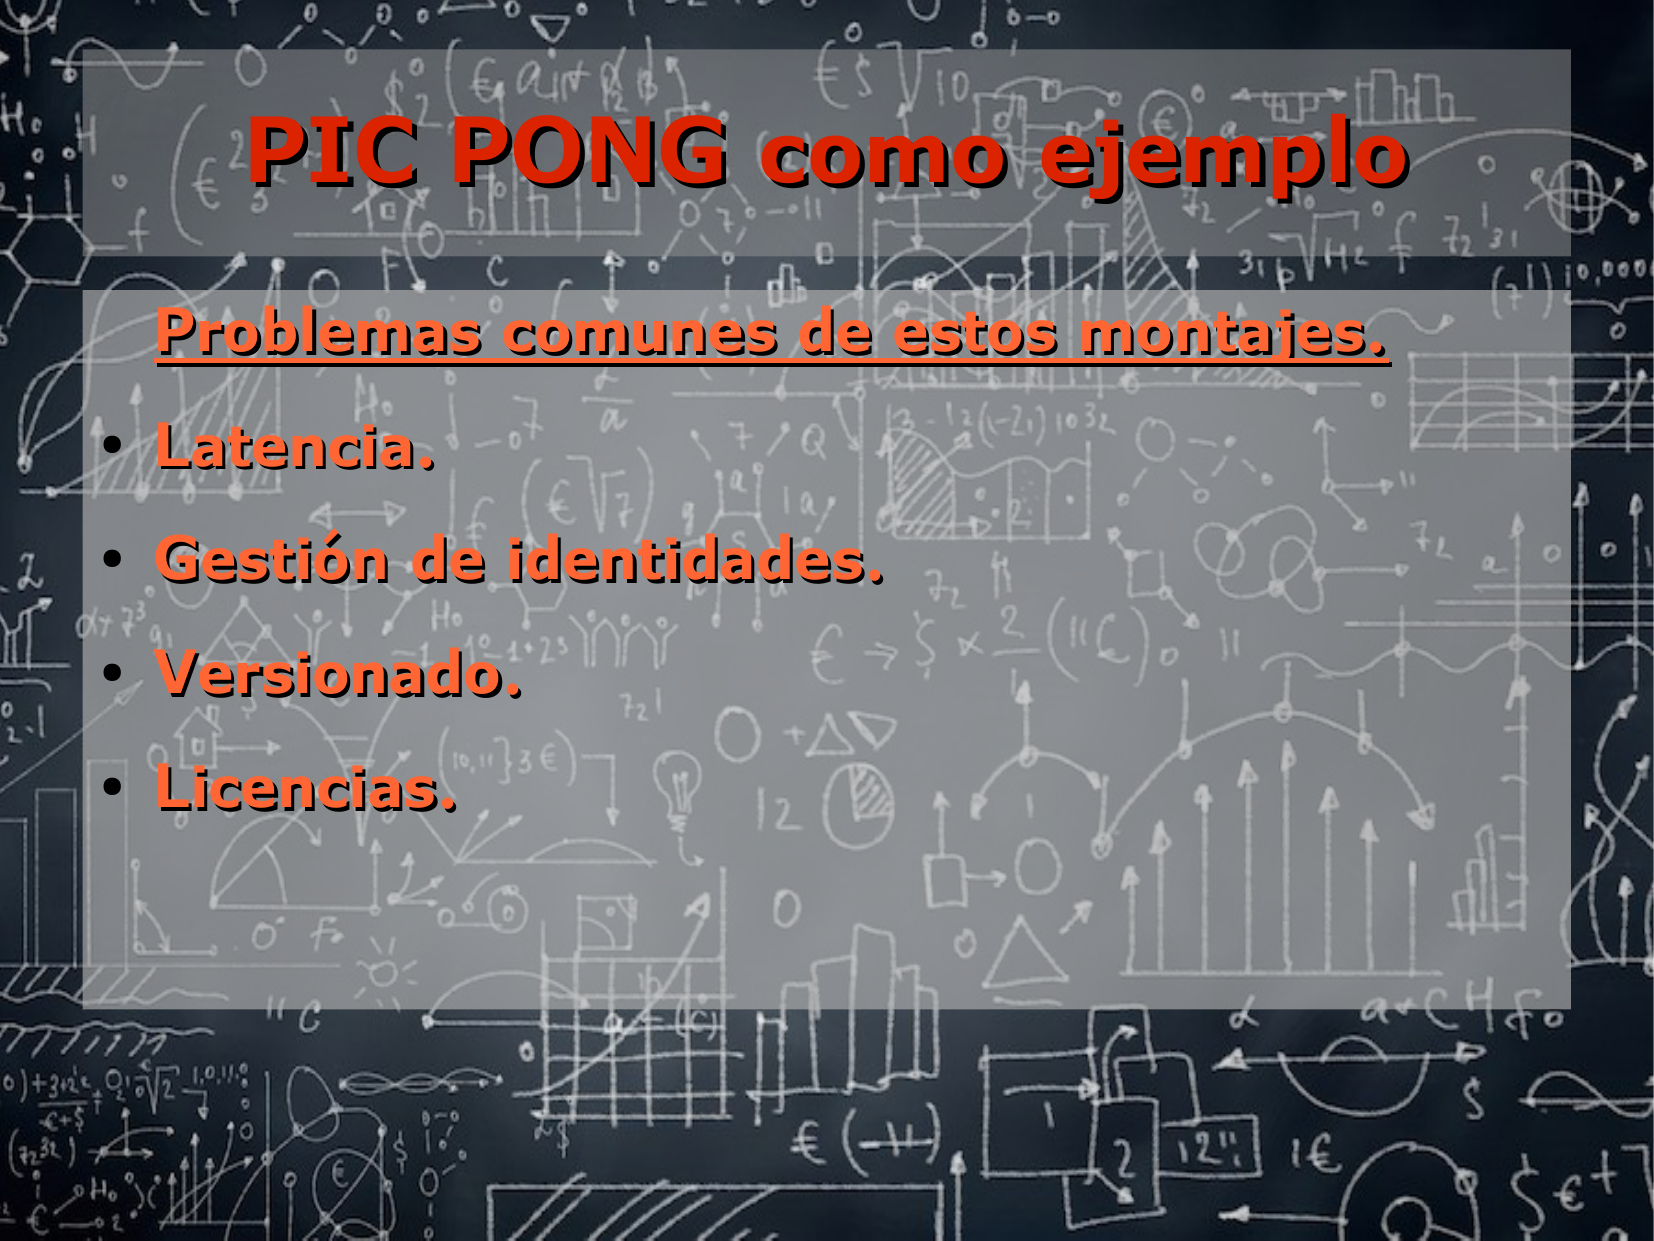

# PIC PONG como ejemplo
Problemas comunes de estos montajes.
Latencia.
Gestión de identidades.
Versionado.
Licencias.